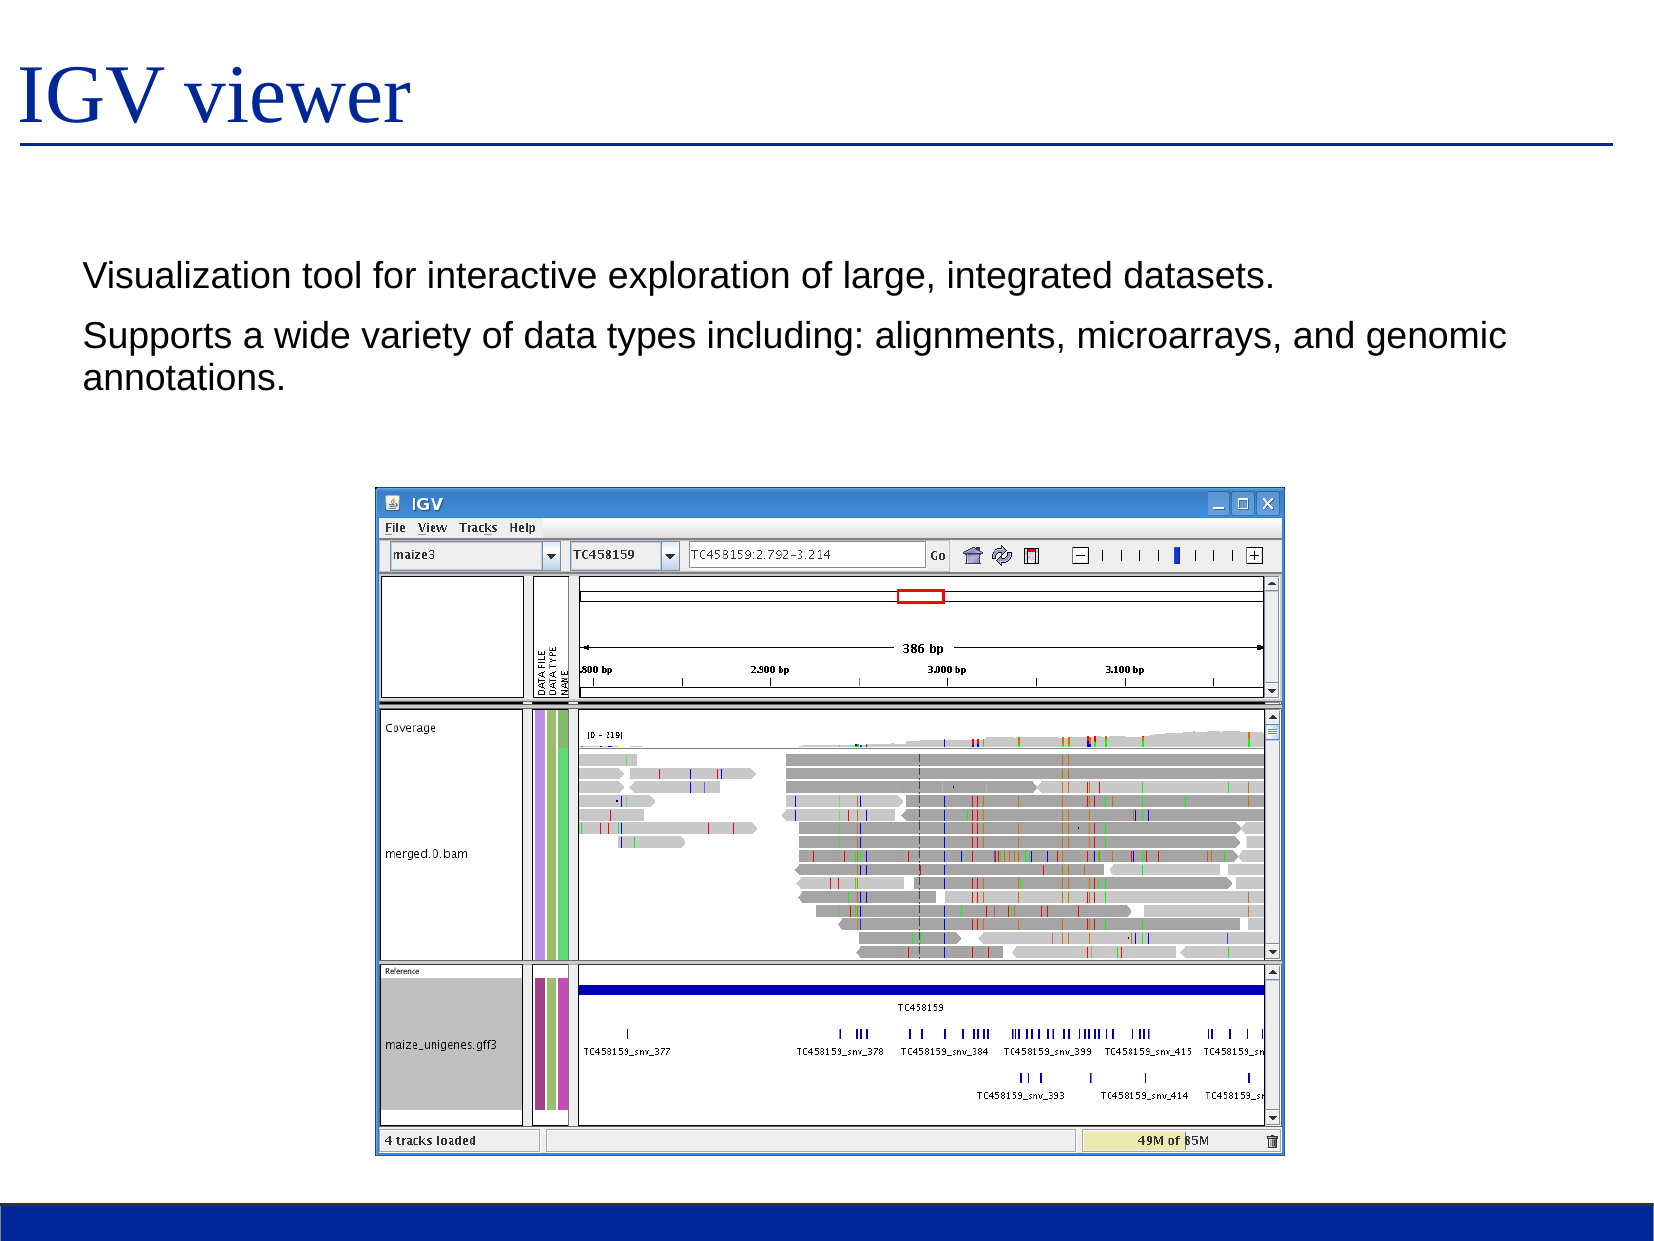

# IGV viewer
Visualization tool for interactive exploration of large, integrated datasets.
Supports a wide variety of data types including: alignments, microarrays, and genomic annotations.